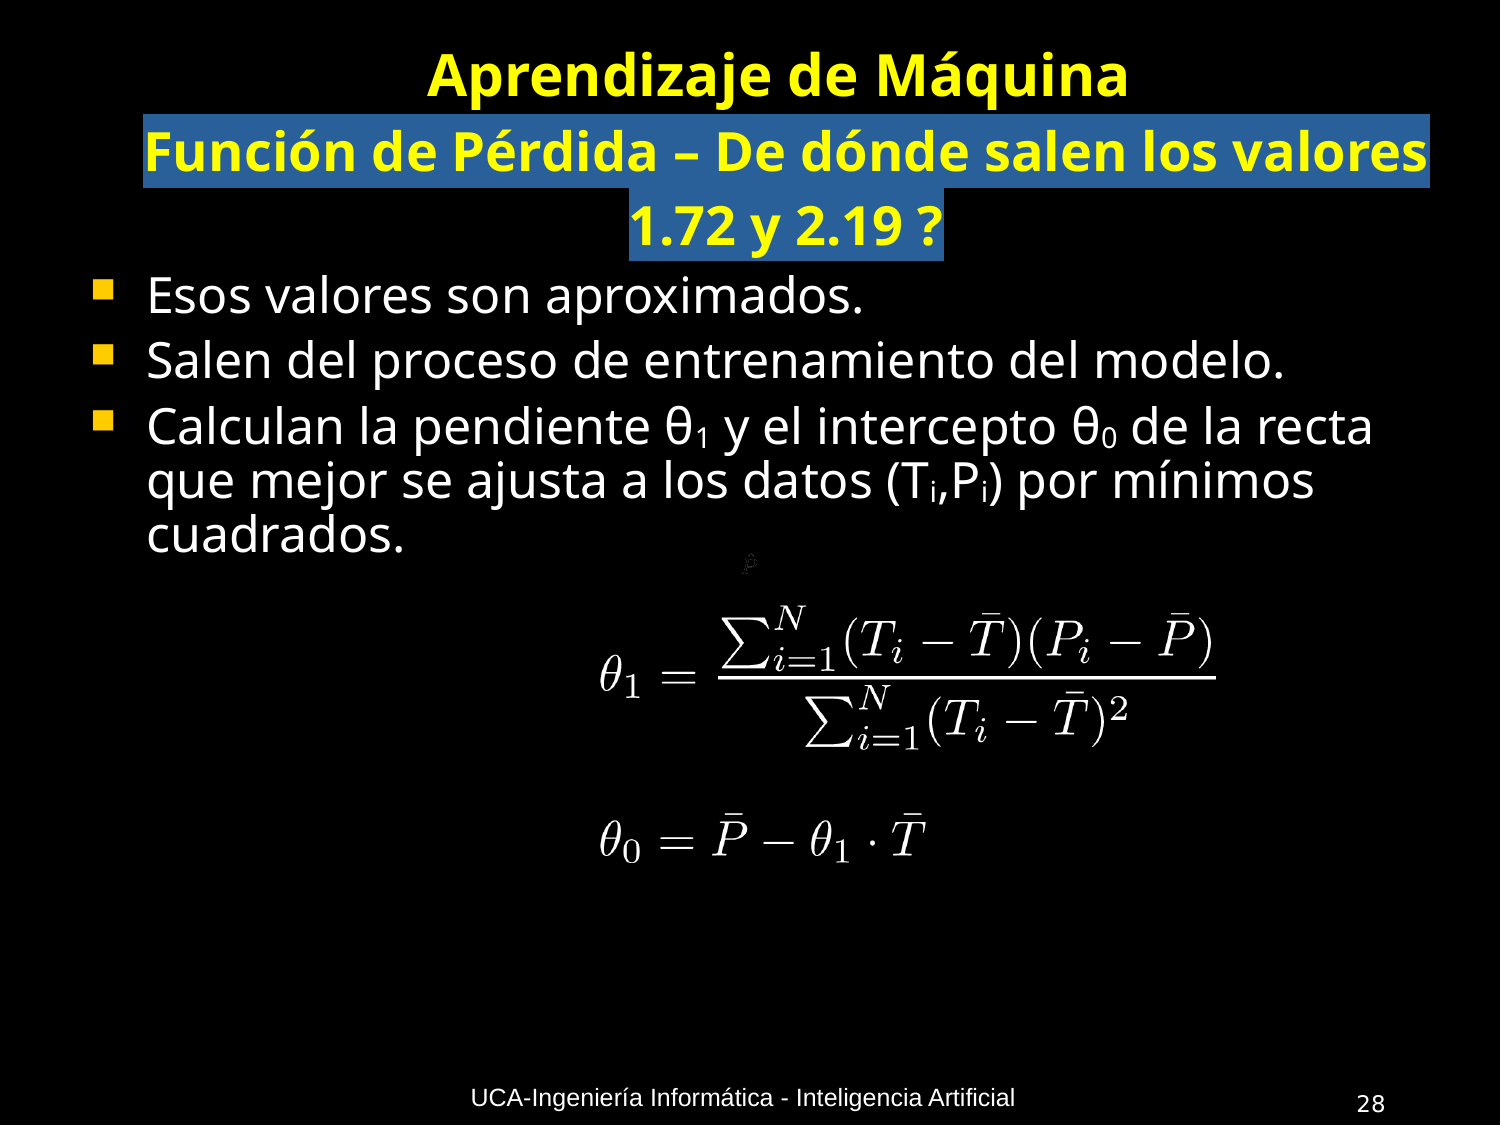

# Aprendizaje de Máquina Función de Pérdida – De dónde salen los valores 1.72 y 2.19 ?
Esos valores son aproximados.
Salen del proceso de entrenamiento del modelo.
Calculan la pendiente θ1​ y el intercepto θ0​ de la recta que mejor se ajusta a los datos (Ti,Pi) por mínimos cuadrados.